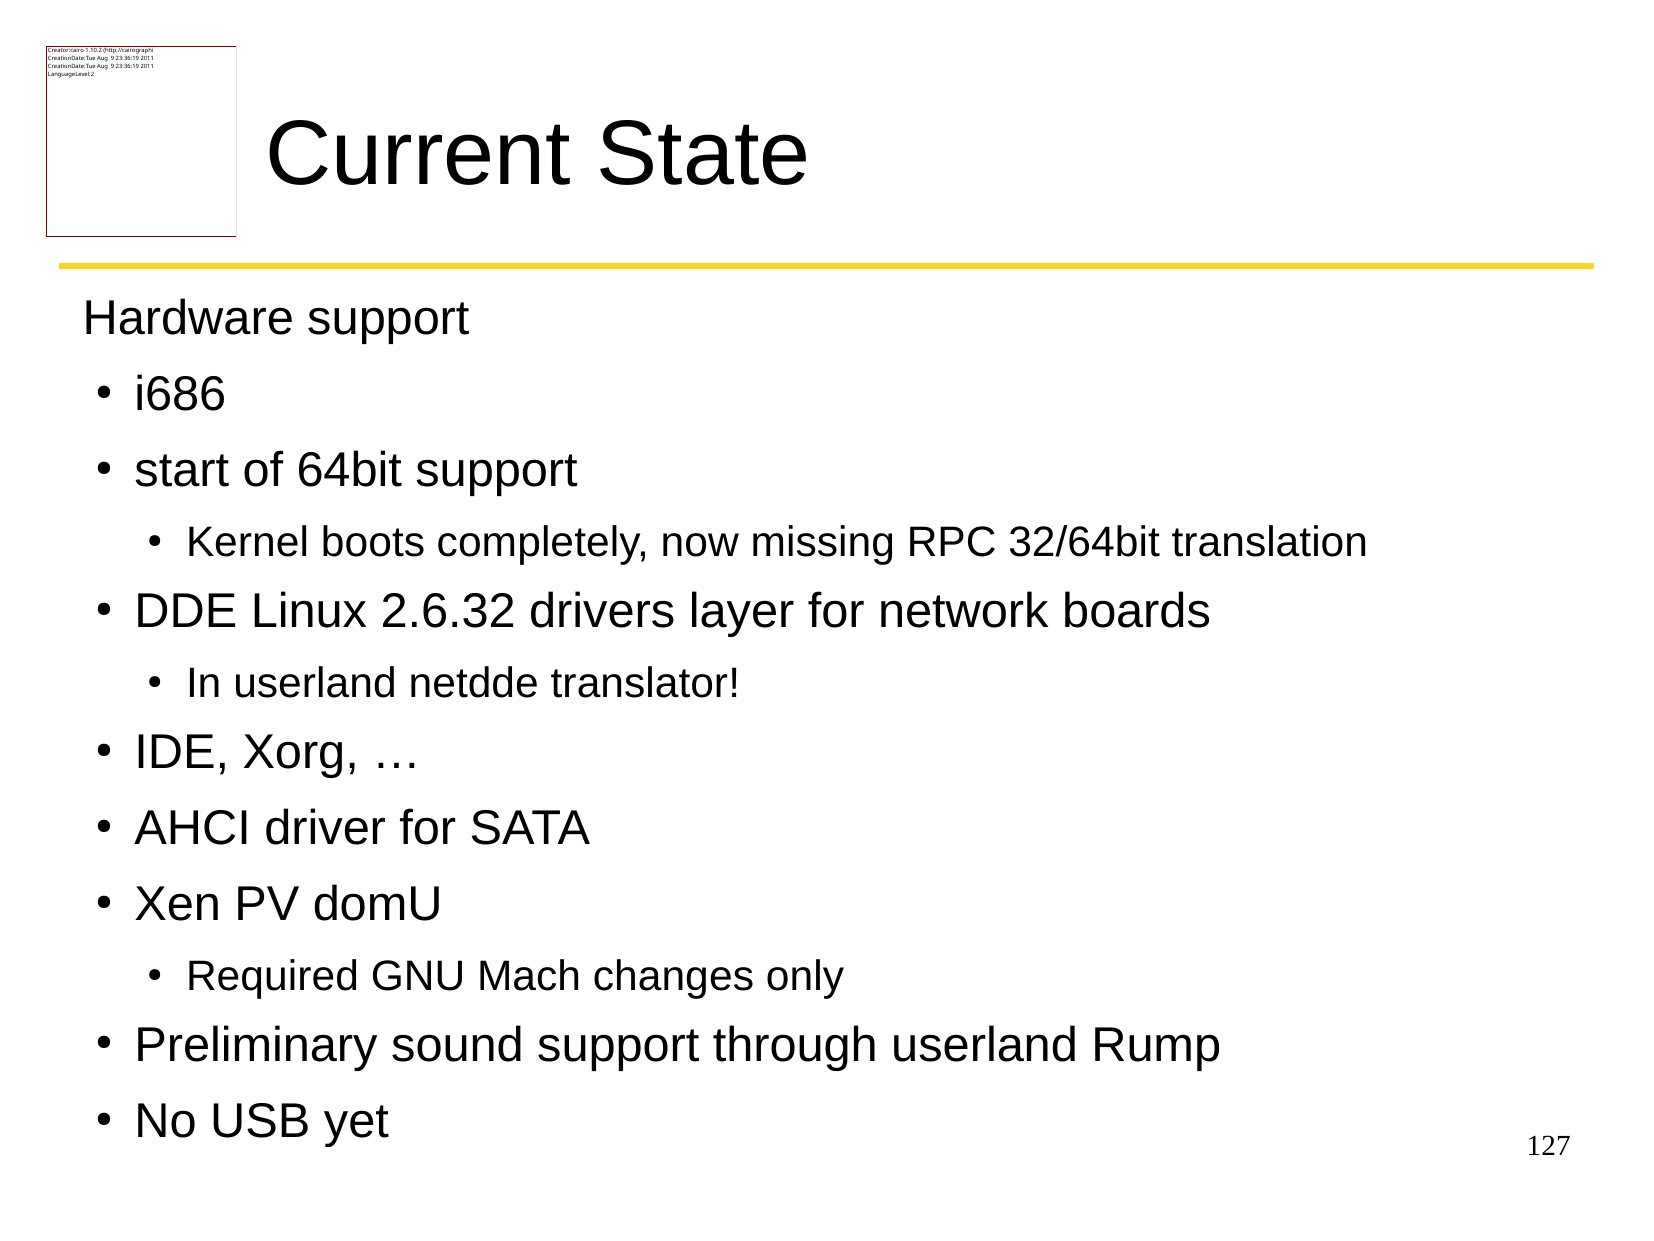

# Current State
Hardware support
i686
start of 64bit support
Kernel boots completely, now missing RPC 32/64bit translation
DDE Linux 2.6.32 drivers layer for network boards
In userland netdde translator!
IDE, Xorg, …
AHCI driver for SATA
Xen PV domU
Required GNU Mach changes only
Preliminary sound support through userland Rump
No USB yet
127